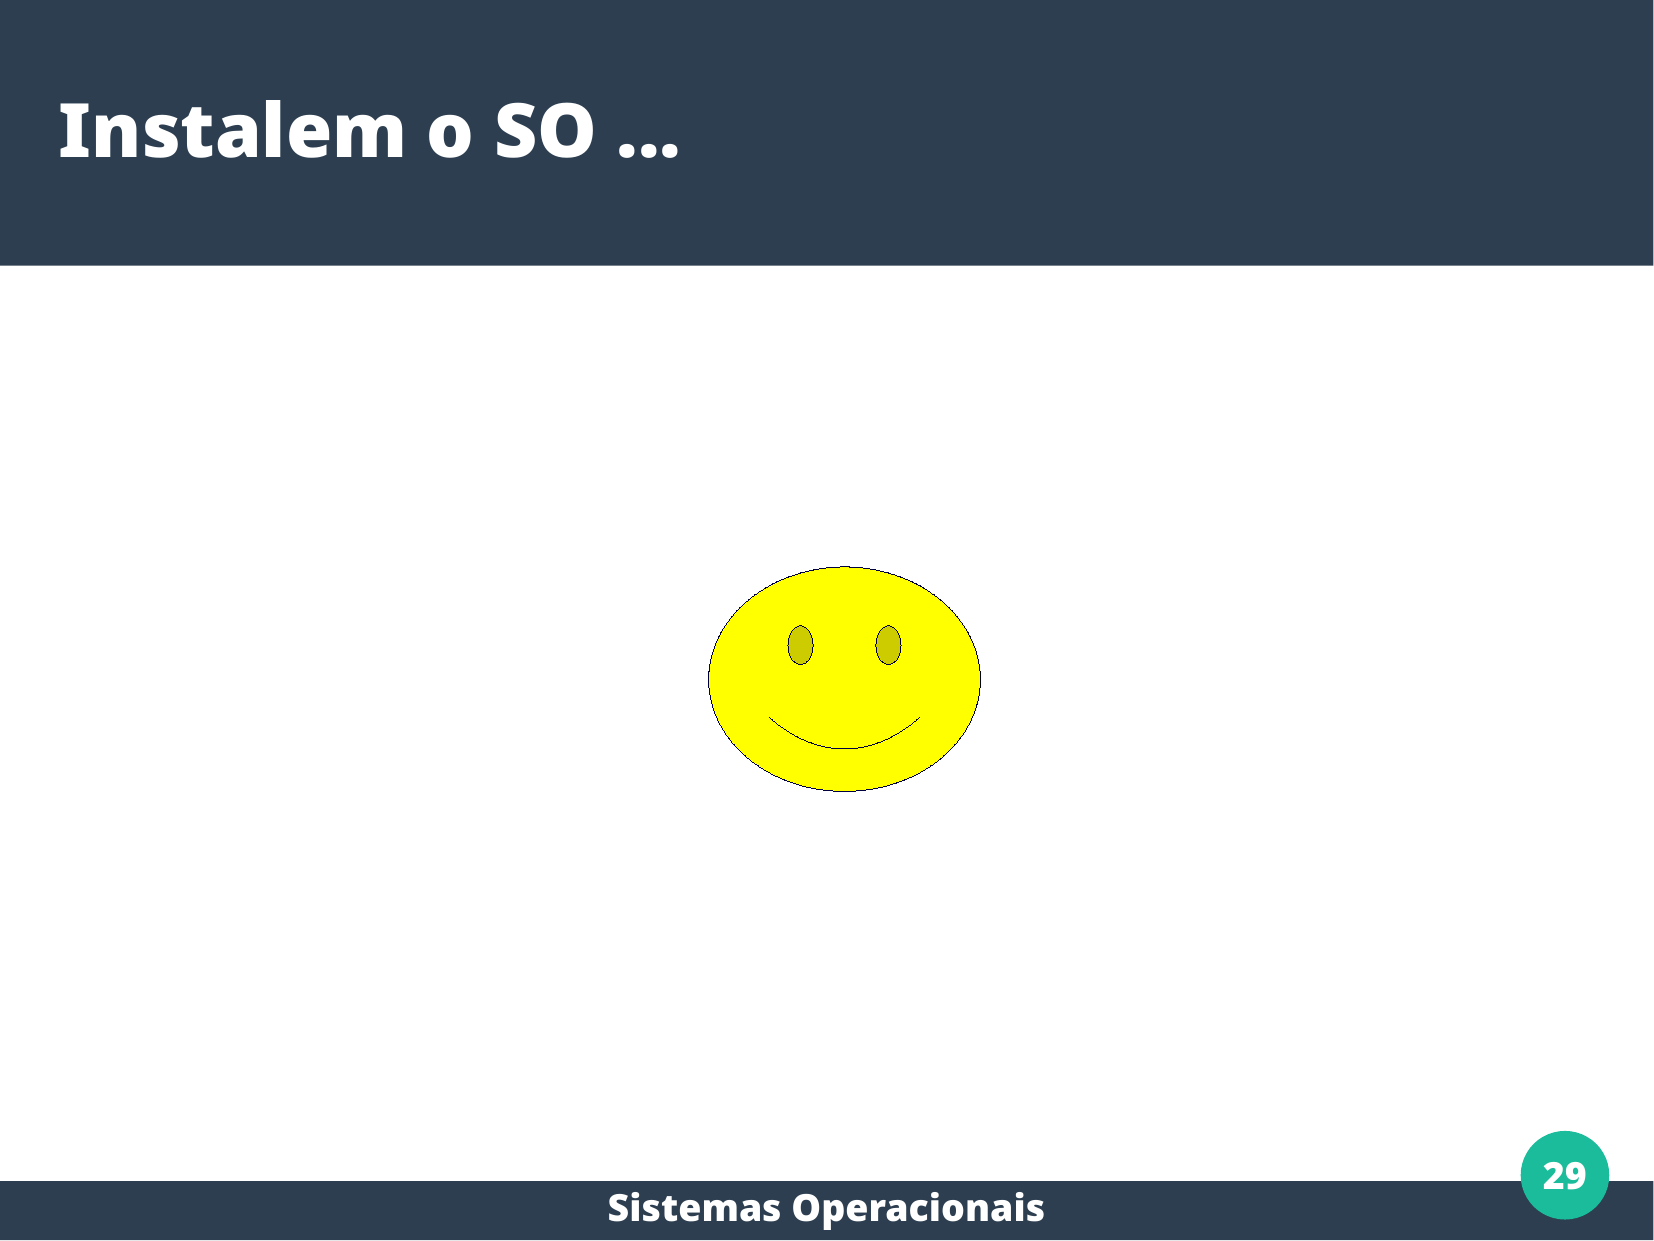

# Instalem o SO ...
29
Sistemas Operacionais